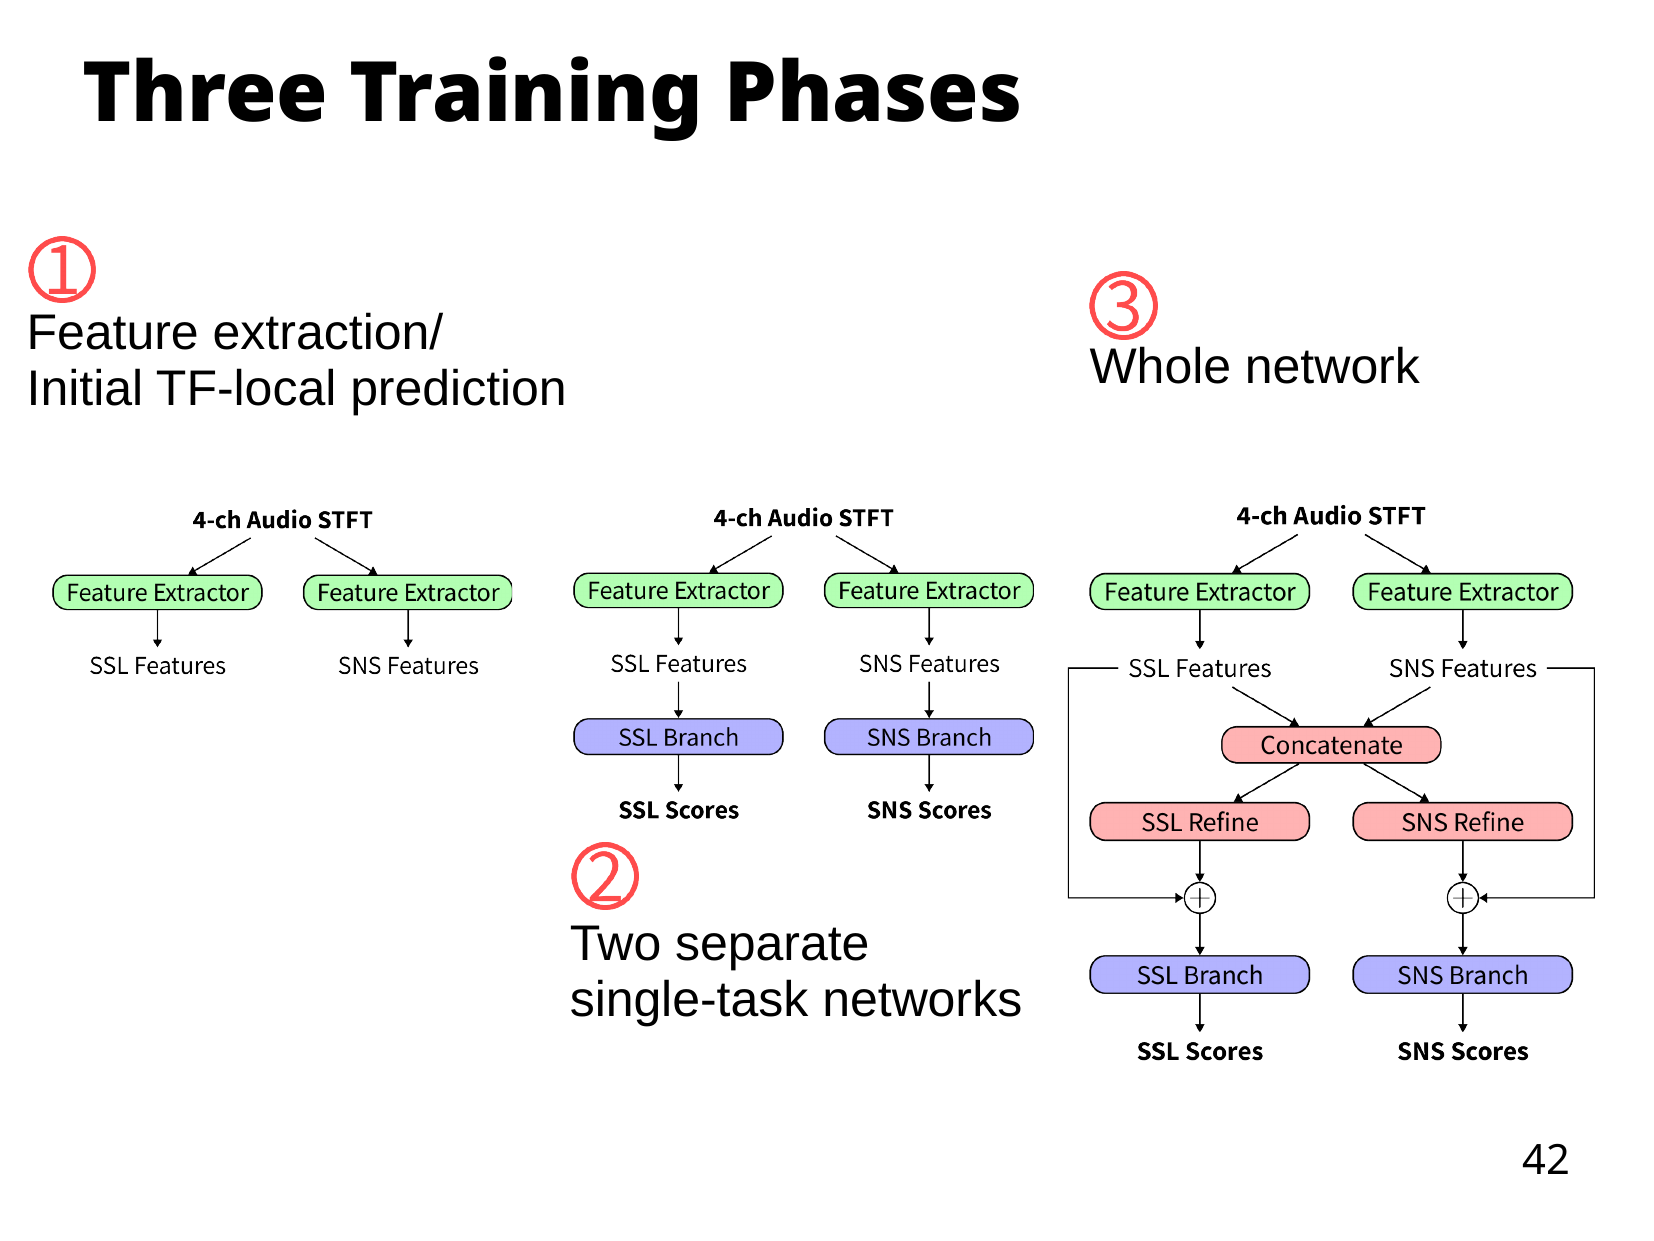

# Three Training Phases
Feature extraction/
Initial TF-local prediction
Whole network
Two separate single-task networks
42